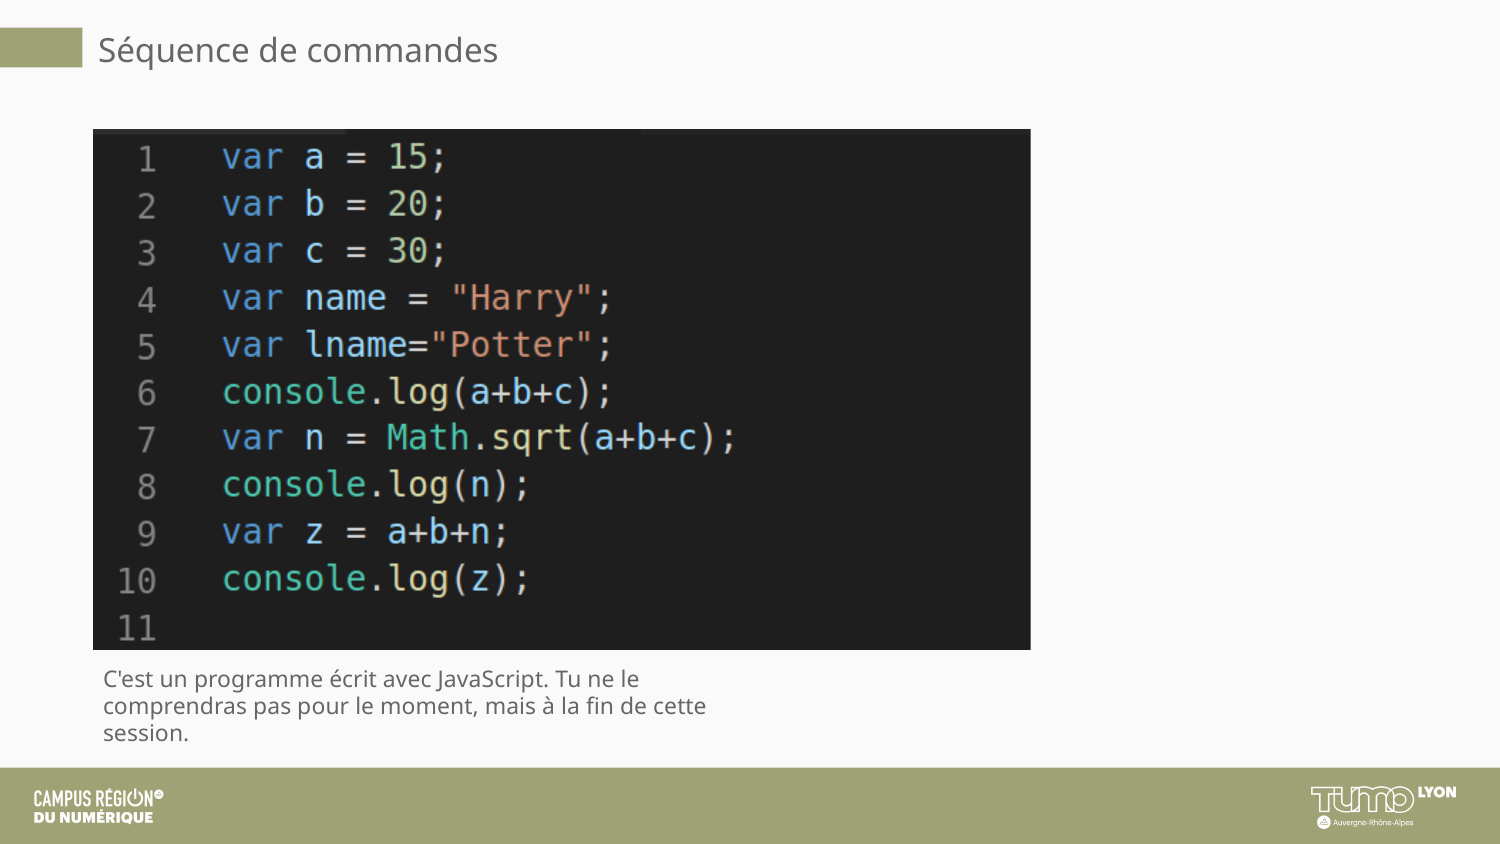

Séquence de commandes
C'est un programme écrit avec JavaScript. Tu ne le comprendras pas pour le moment, mais à la fin de cette session.